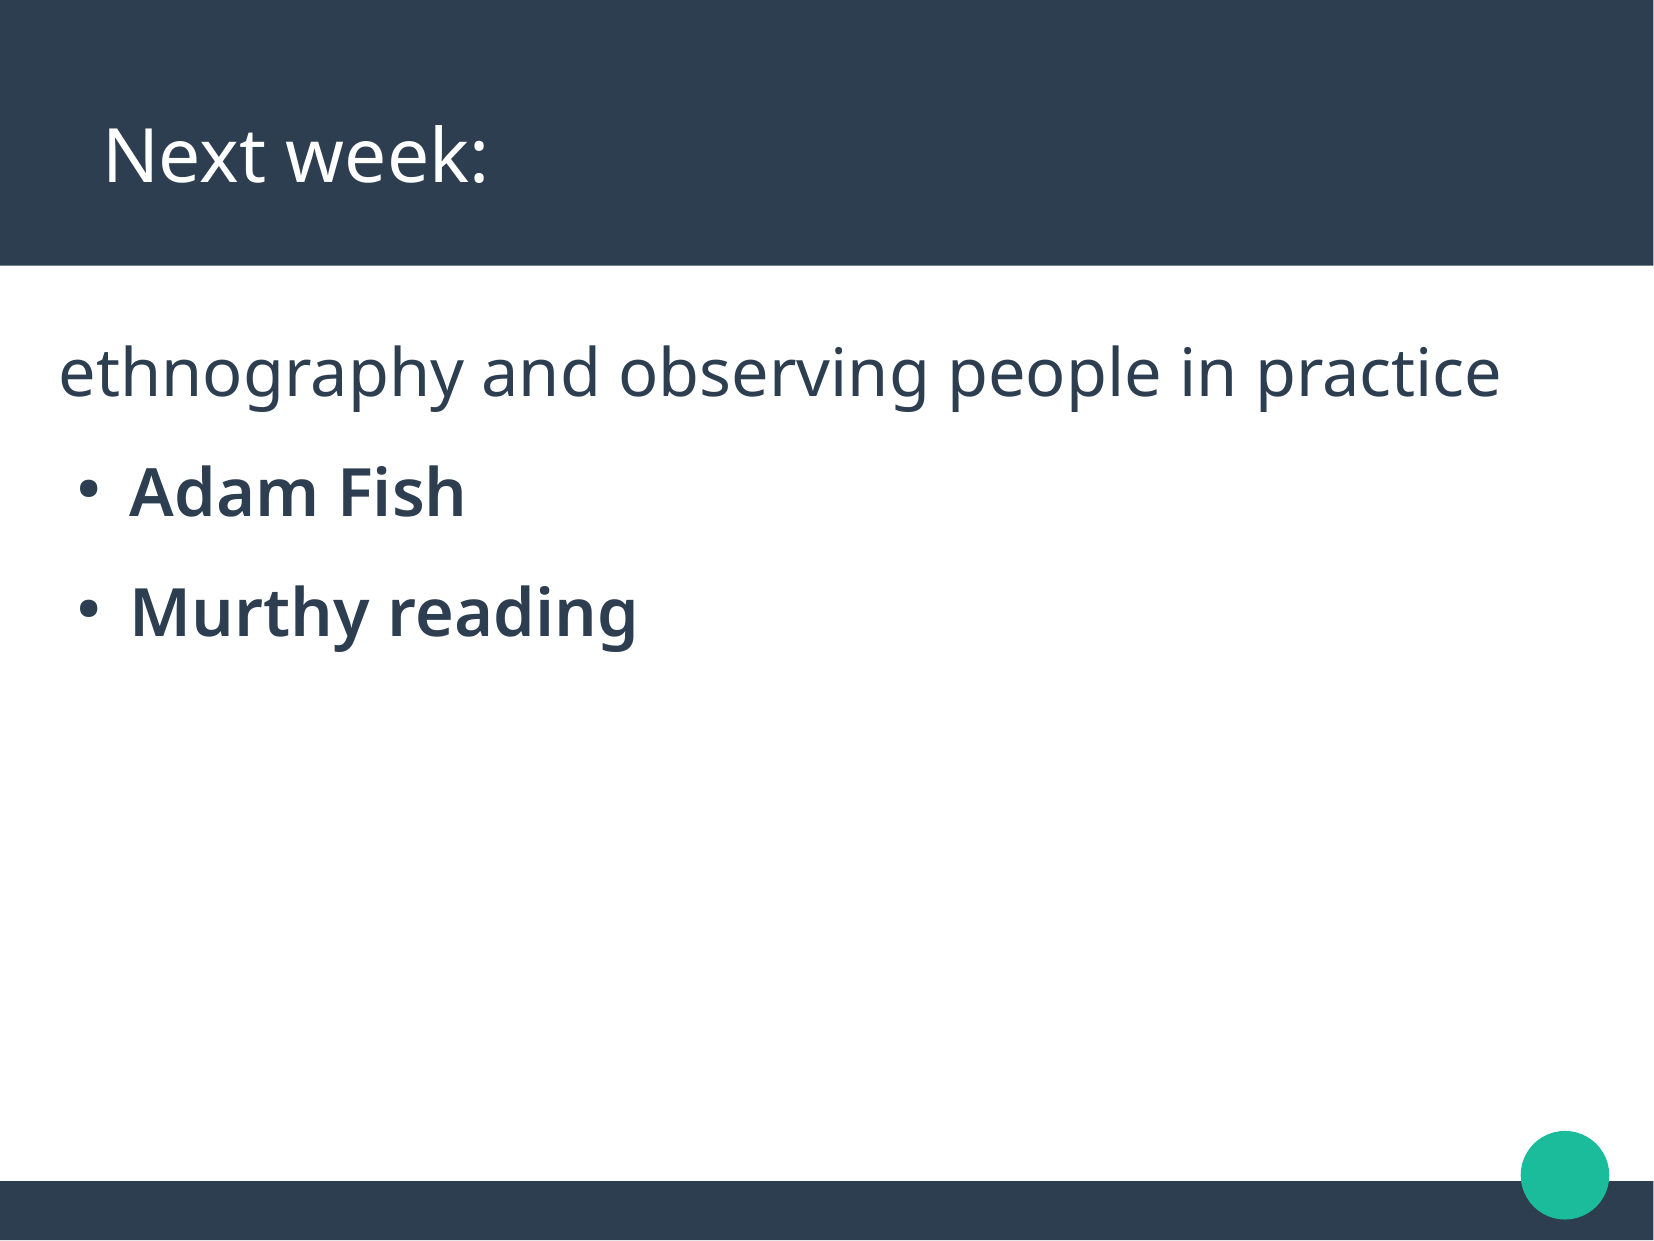

# Next week:
ethnography and observing people in practice
Adam Fish
Murthy reading